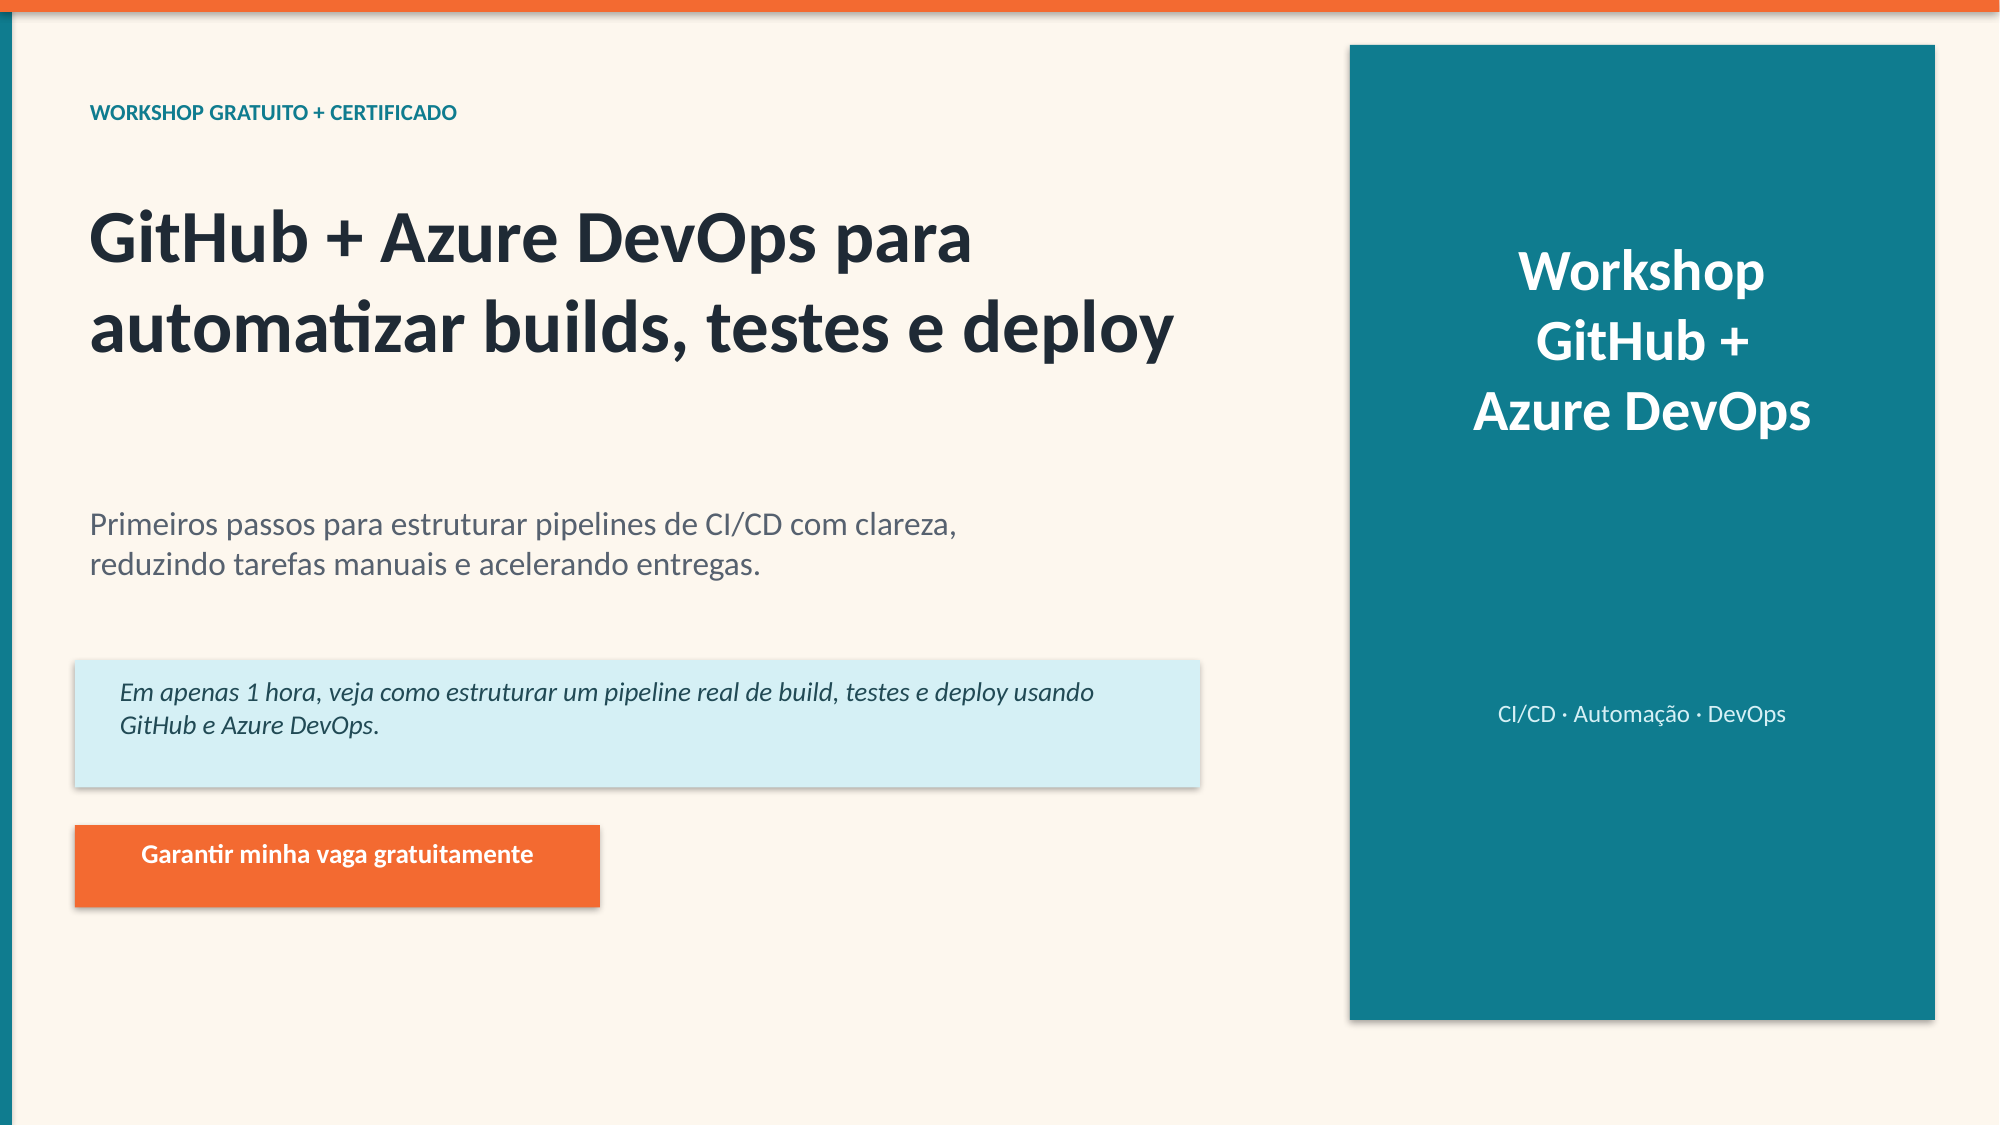

WORKSHOP GRATUITO + CERTIFICADO
GitHub + Azure DevOps para automatizar builds, testes e deploy
Workshop
GitHub +
Azure DevOps
Primeiros passos para estruturar pipelines de CI/CD com clareza,
reduzindo tarefas manuais e acelerando entregas.
Em apenas 1 hora, veja como estruturar um pipeline real de build, testes e deploy usando GitHub e Azure DevOps.
CI/CD · Automação · DevOps
Garantir minha vaga gratuitamente